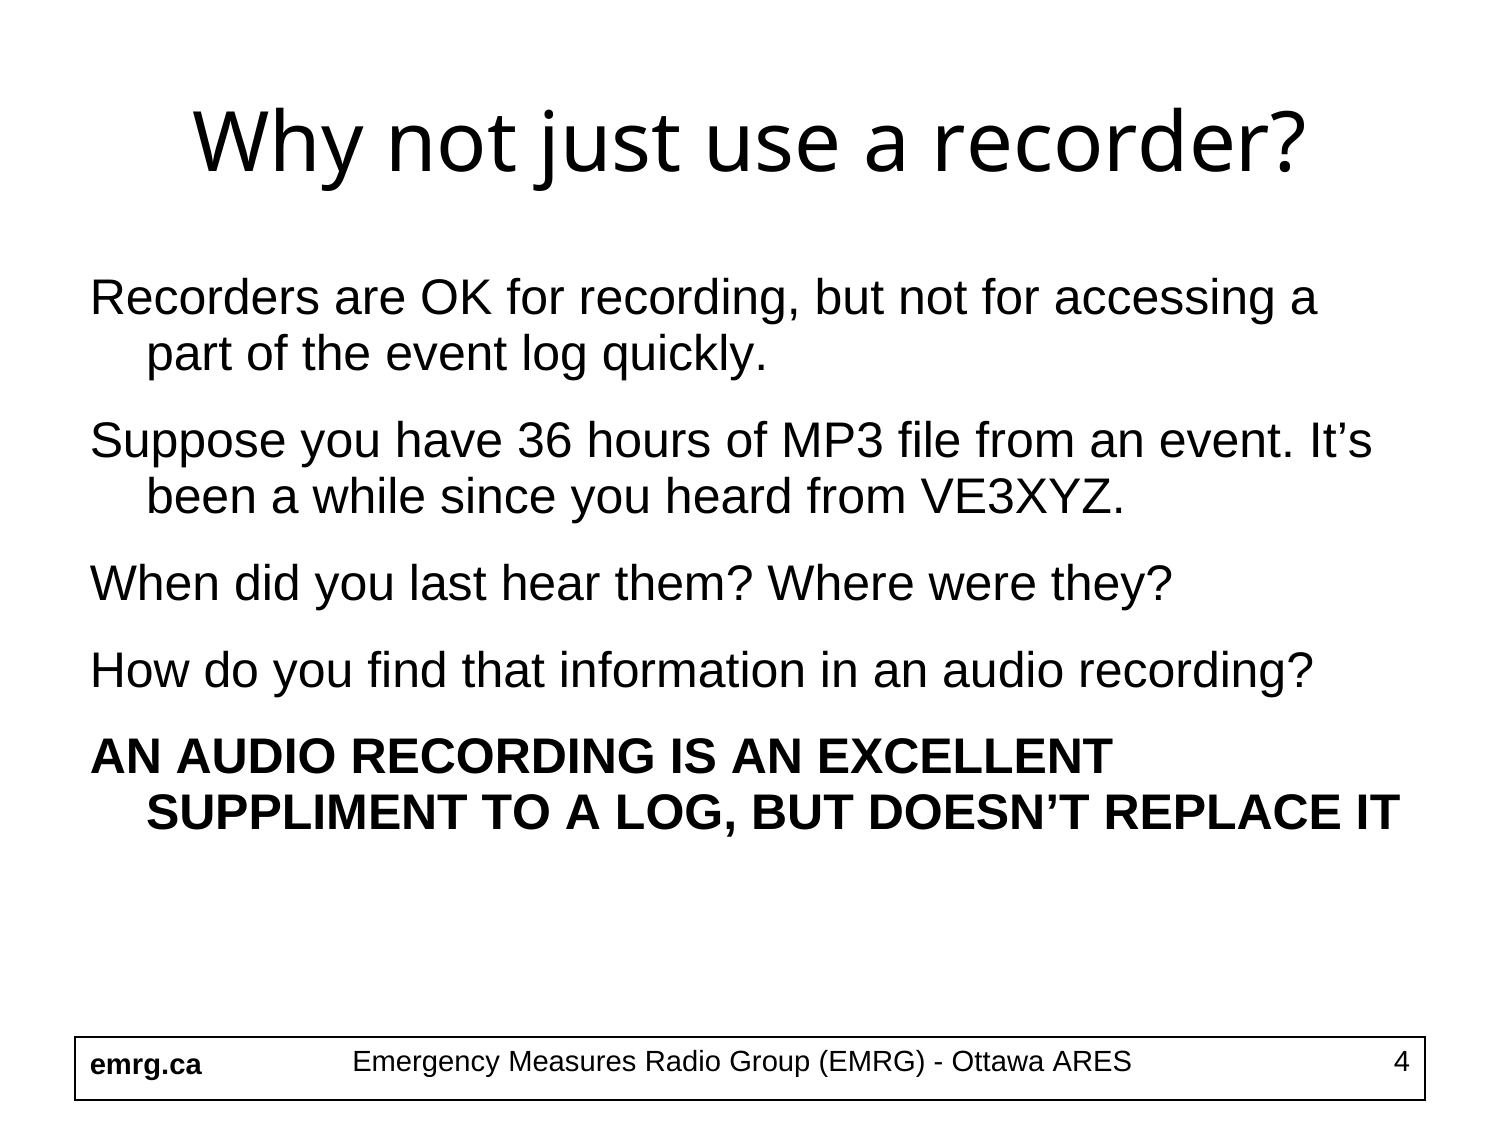

# Why not just use a recorder?
Recorders are OK for recording, but not for accessing a part of the event log quickly.
Suppose you have 36 hours of MP3 file from an event. It’s been a while since you heard from VE3XYZ.
When did you last hear them? Where were they?
How do you find that information in an audio recording?
AN AUDIO RECORDING IS AN EXCELLENT SUPPLIMENT TO A LOG, BUT DOESN’T REPLACE IT
Emergency Measures Radio Group (EMRG) - Ottawa ARES
4